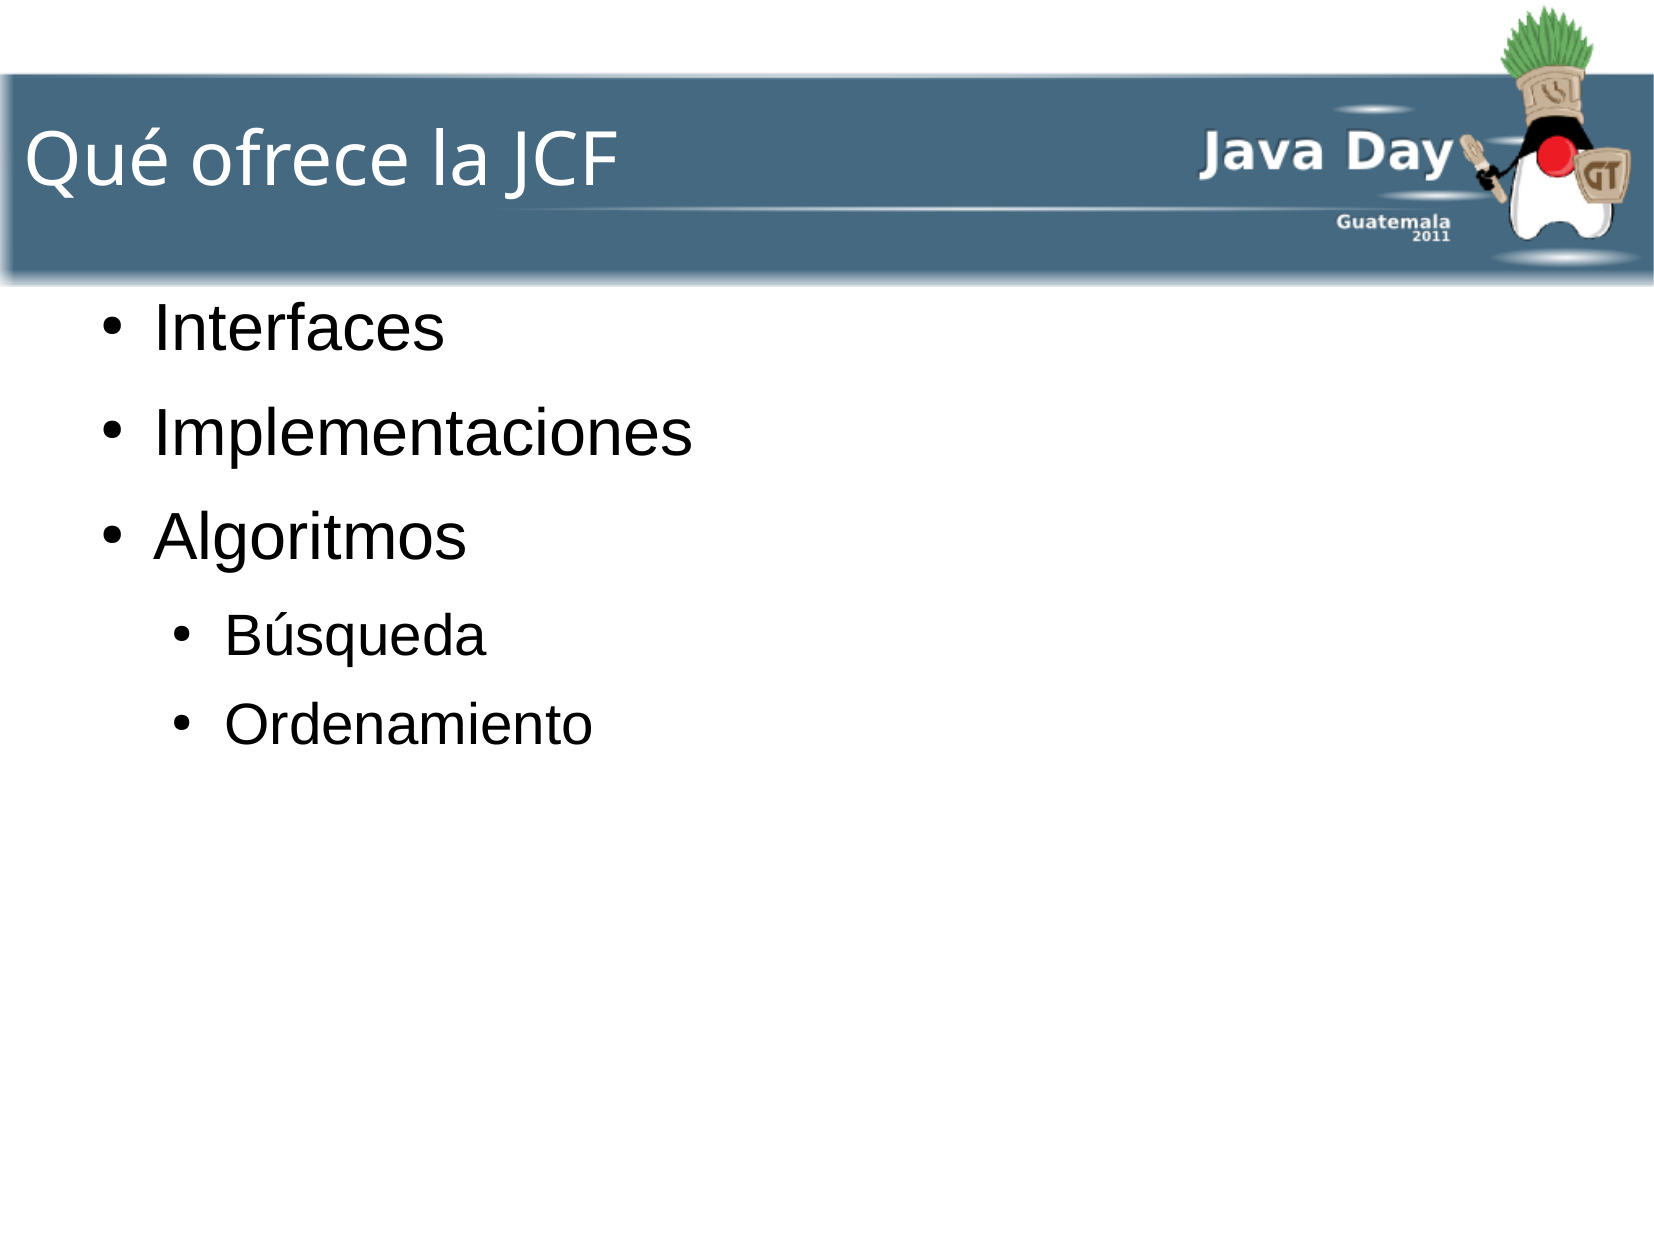

# Qué ofrece la JCF
Interfaces
Implementaciones
Algoritmos
Búsqueda
Ordenamiento